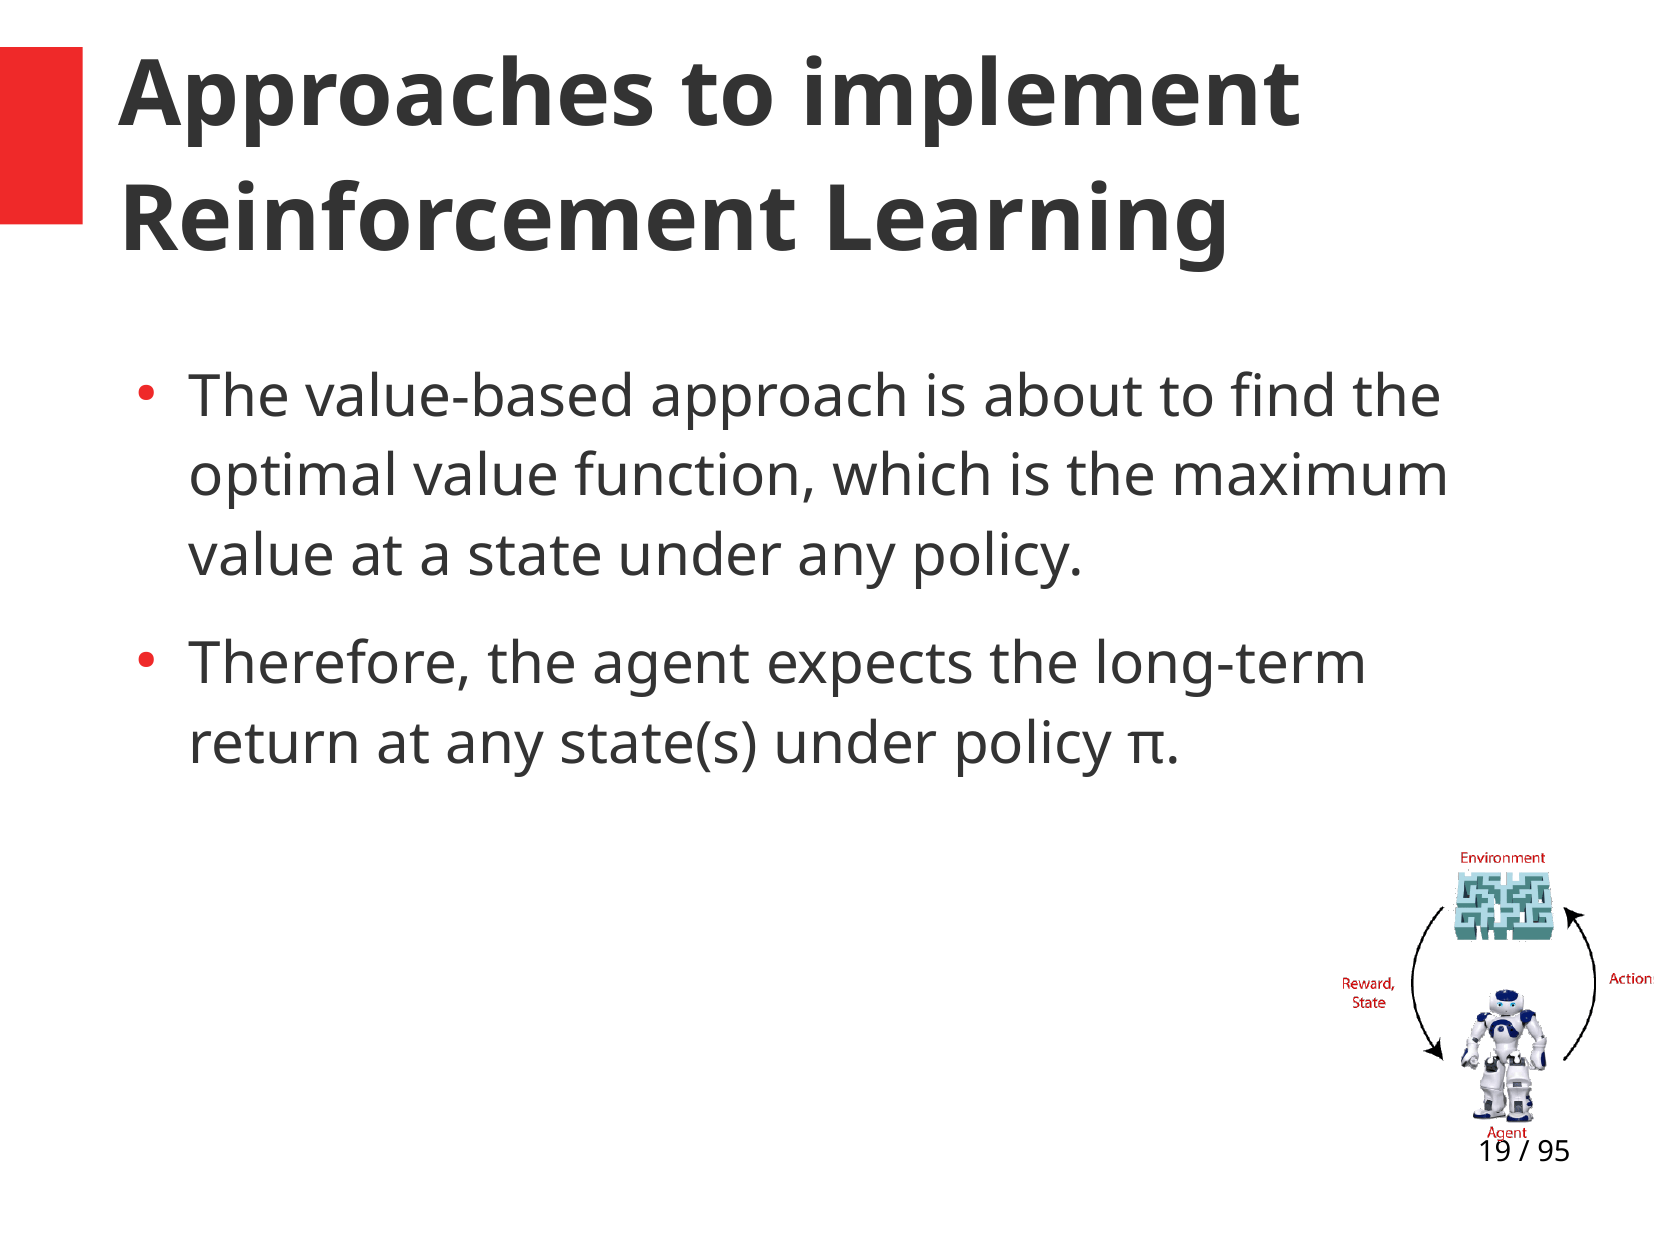

# Approaches to implement Reinforcement Learning
The value-based approach is about to find the optimal value function, which is the maximum value at a state under any policy.
Therefore, the agent expects the long-term return at any state(s) under policy π.
19